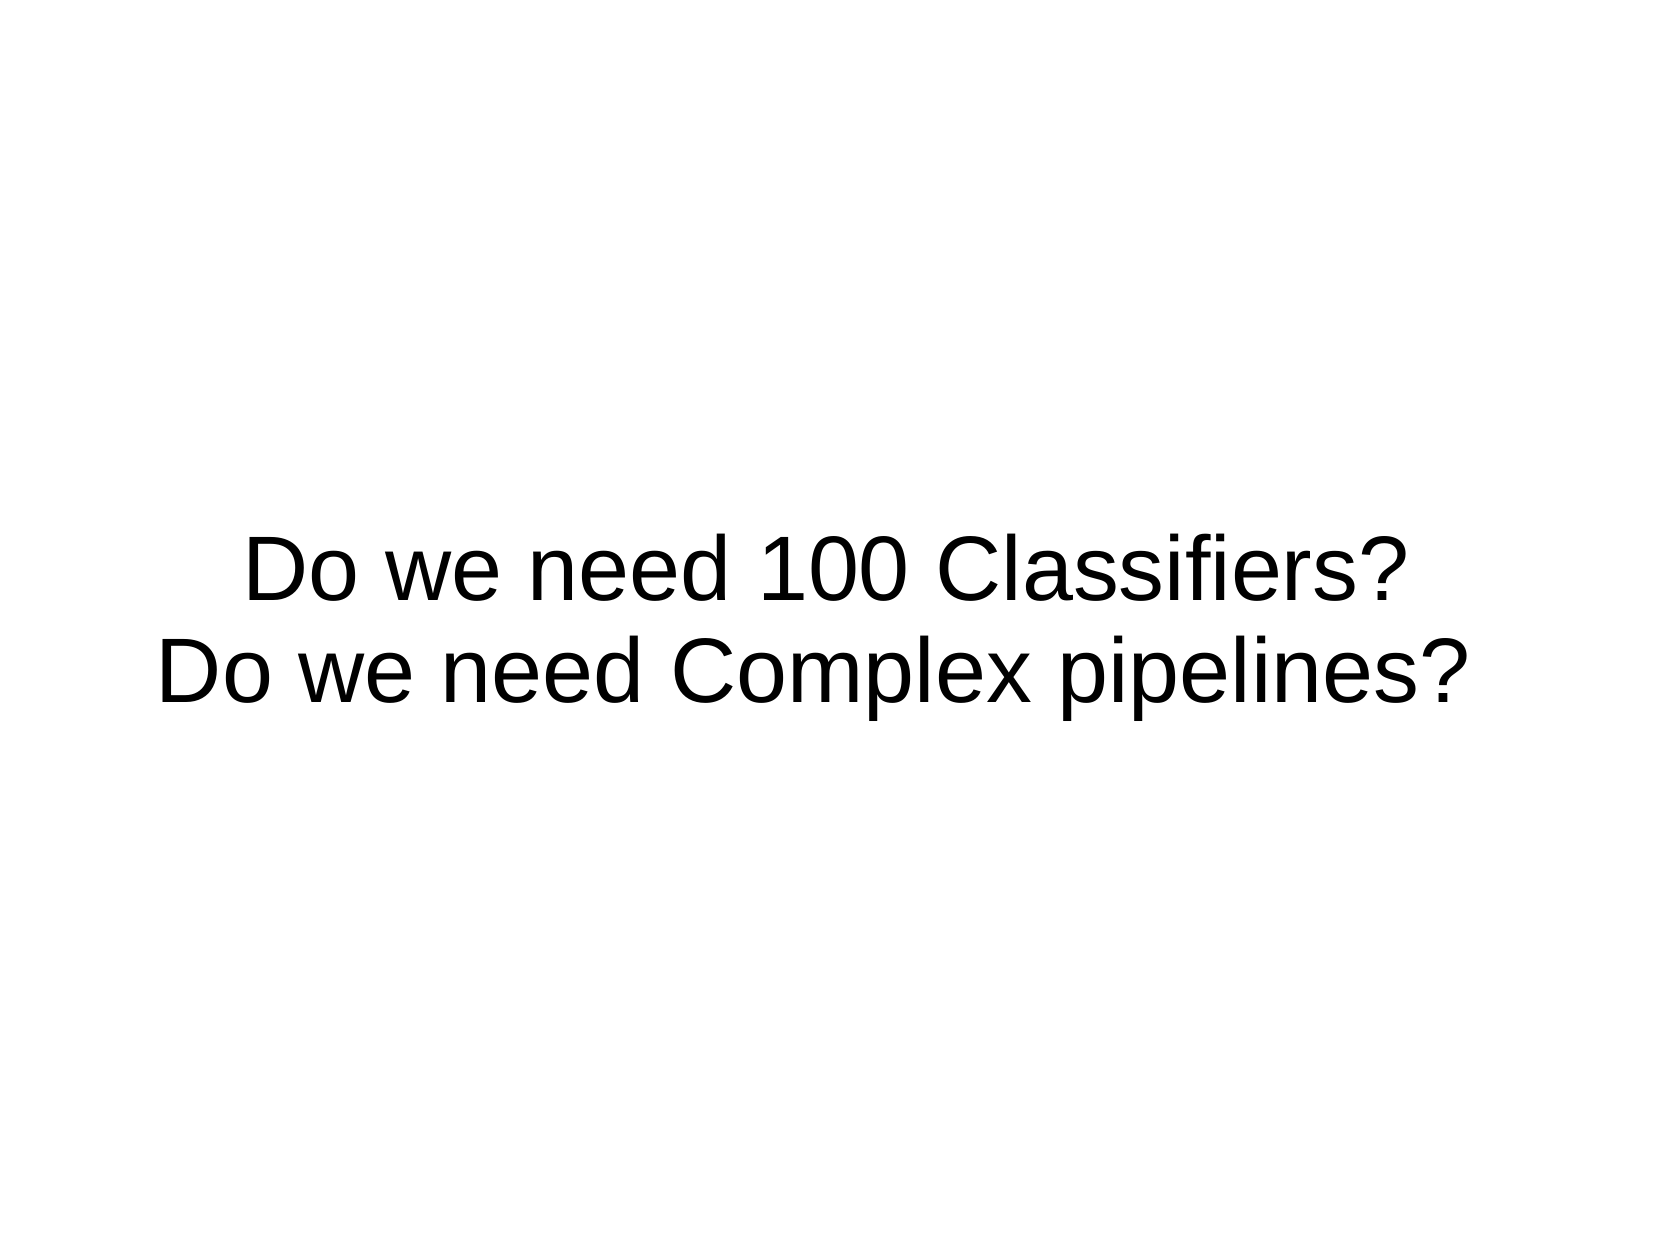

# Do we need 100 Classifiers? Do we need Complex pipelines?